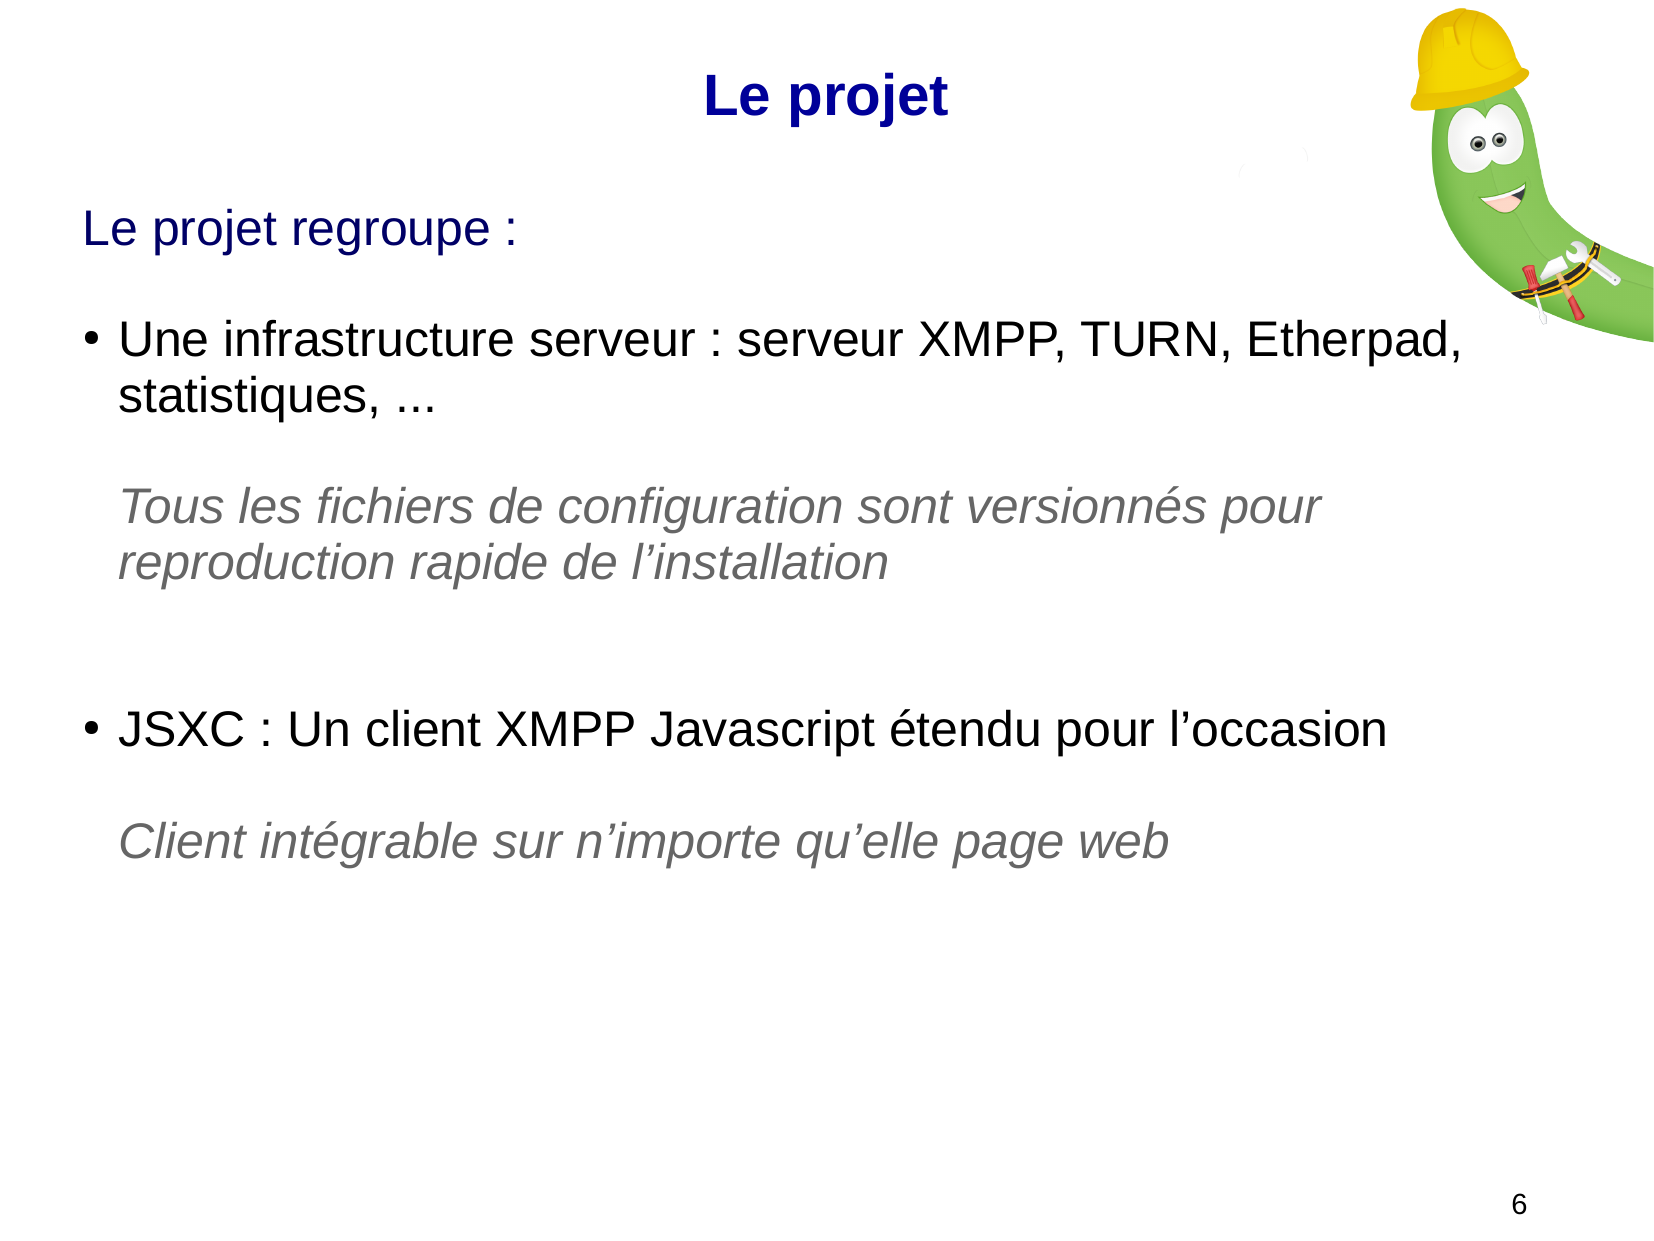

# Le projet
Le projet regroupe :
Une infrastructure serveur : serveur XMPP, TURN, Etherpad, statistiques, ...
Tous les fichiers de configuration sont versionnés pour reproduction rapide de l’installation
JSXC : Un client XMPP Javascript étendu pour l’occasion
Client intégrable sur n’importe qu’elle page web